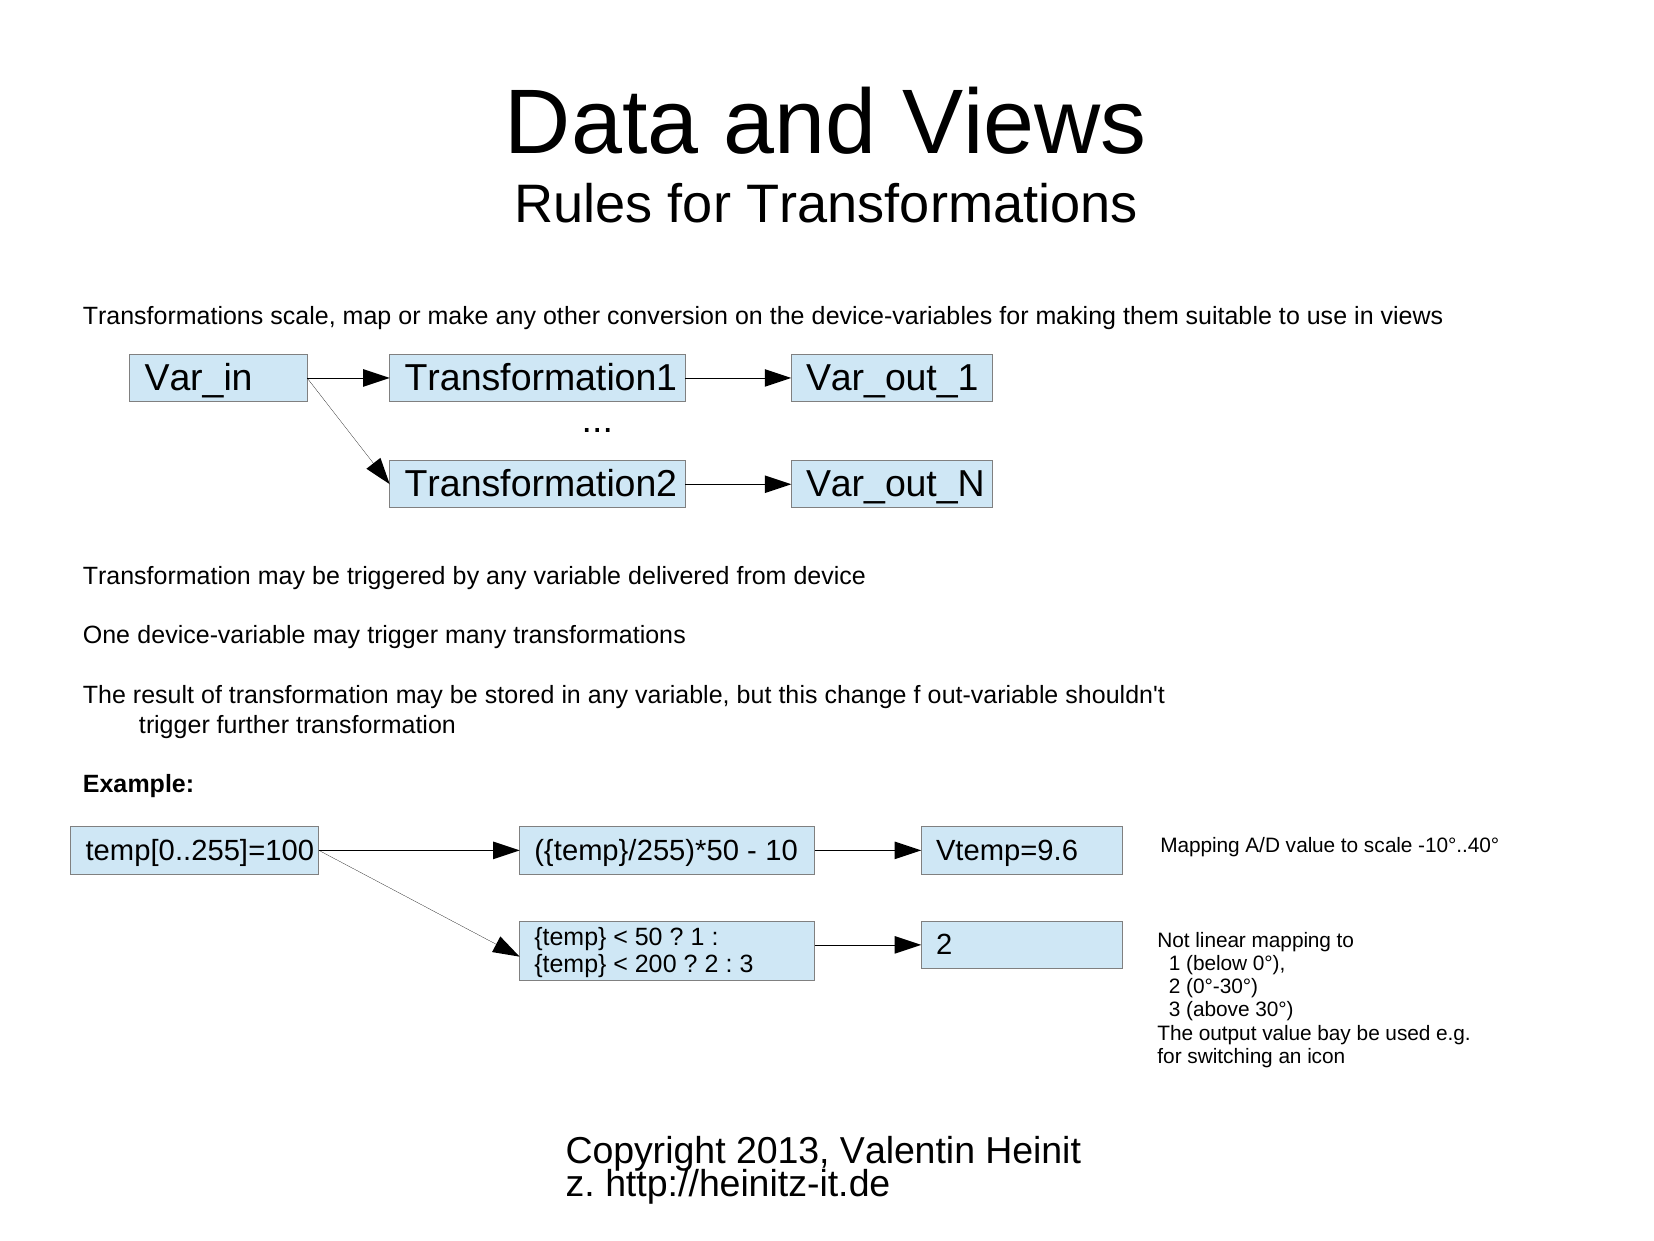

# Data and Views Rules for Transformations
Transformations scale, map or make any other conversion on the device-variables for making them suitable to use in views
Var_in
Transformation1
Var_out_1
...
Transformation2
Var_out_N
Transformation may be triggered by any variable delivered from device
One device-variable may trigger many transformations
The result of transformation may be stored in any variable, but this change f out-variable shouldn't trigger further transformation
Example:
temp[0..255]=100
({temp}/255)*50 - 10
Vtemp=9.6
Mapping A/D value to scale -10°..40°
{temp} < 50 ? 1 :
{temp} < 200 ? 2 : 3
2
Not linear mapping to
 1 (below 0°),
 2 (0°-30°)
 3 (above 30°)
The output value bay be used e.g.
for switching an icon
Copyright 2013, Valentin Heinitz. http://heinitz-it.de